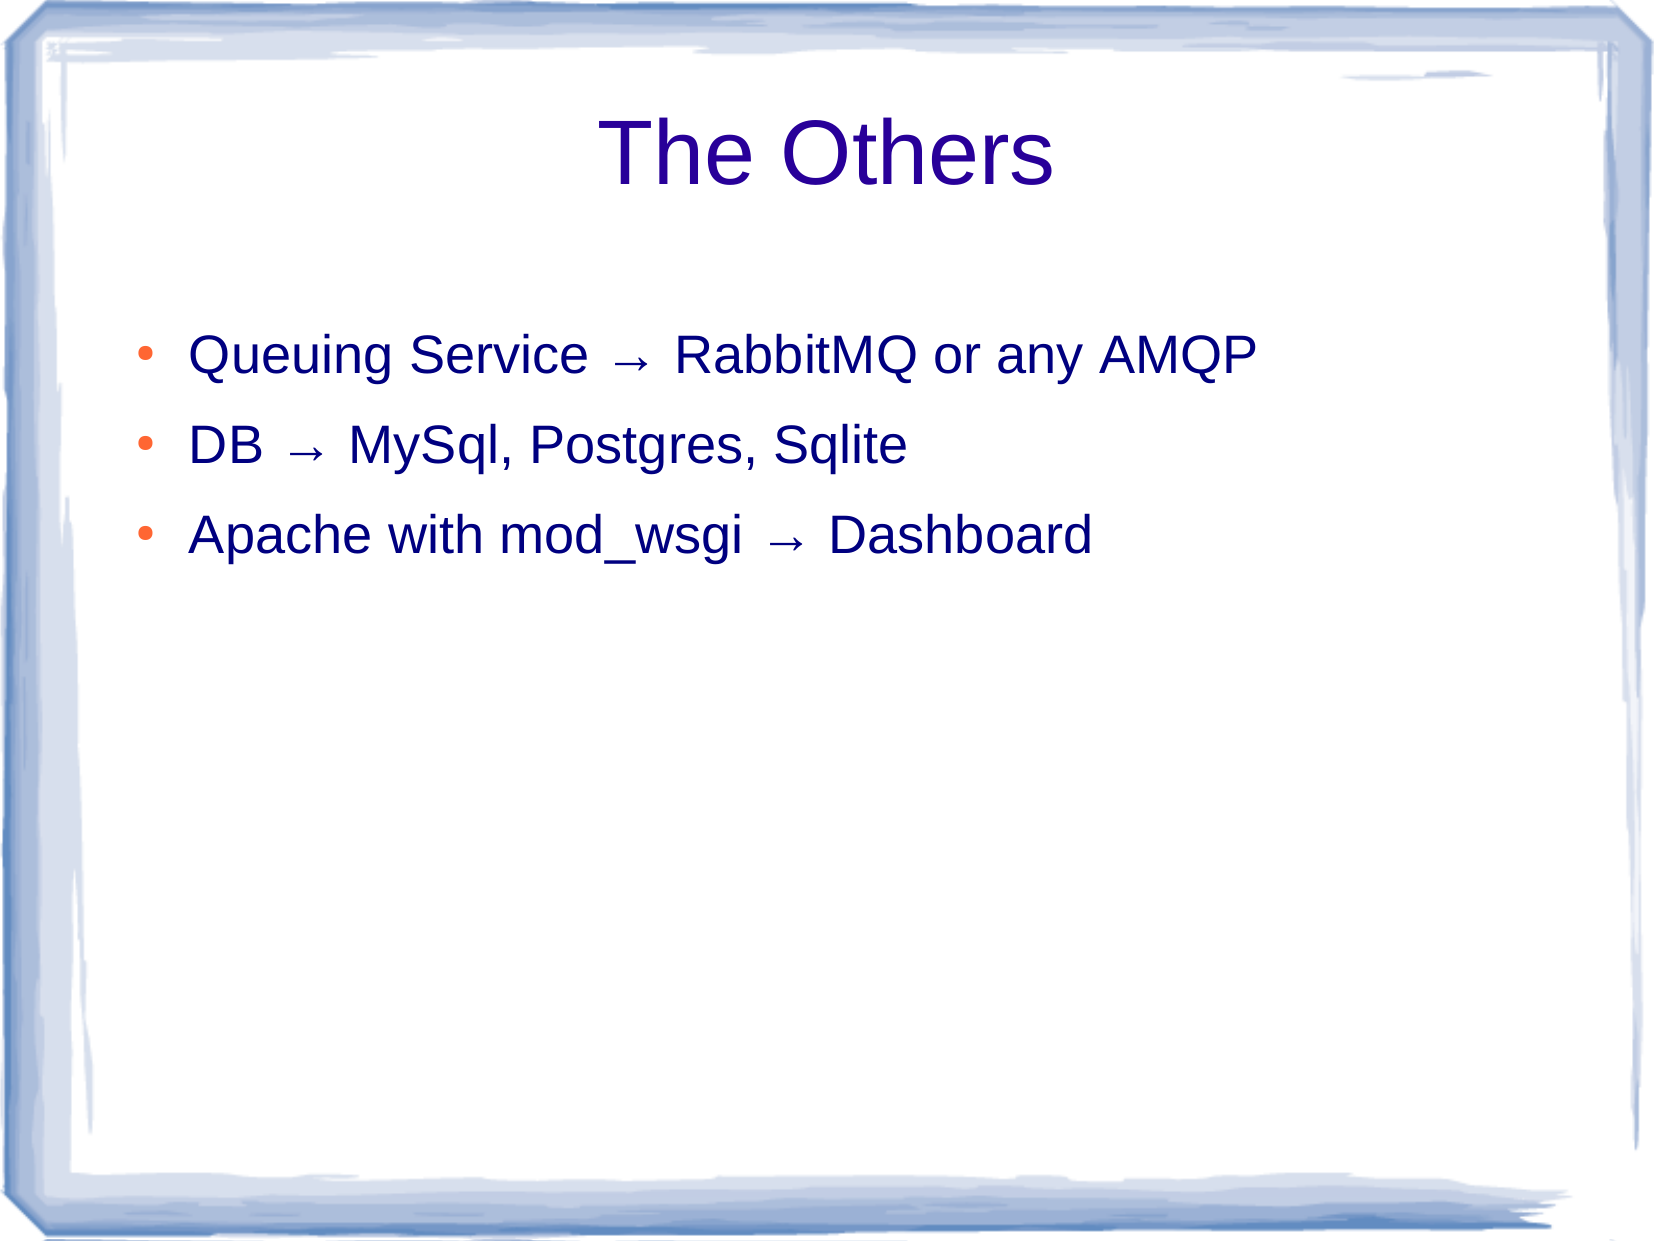

# The Others
Queuing Service → RabbitMQ or any AMQP
DB → MySql, Postgres, Sqlite
Apache with mod_wsgi → Dashboard